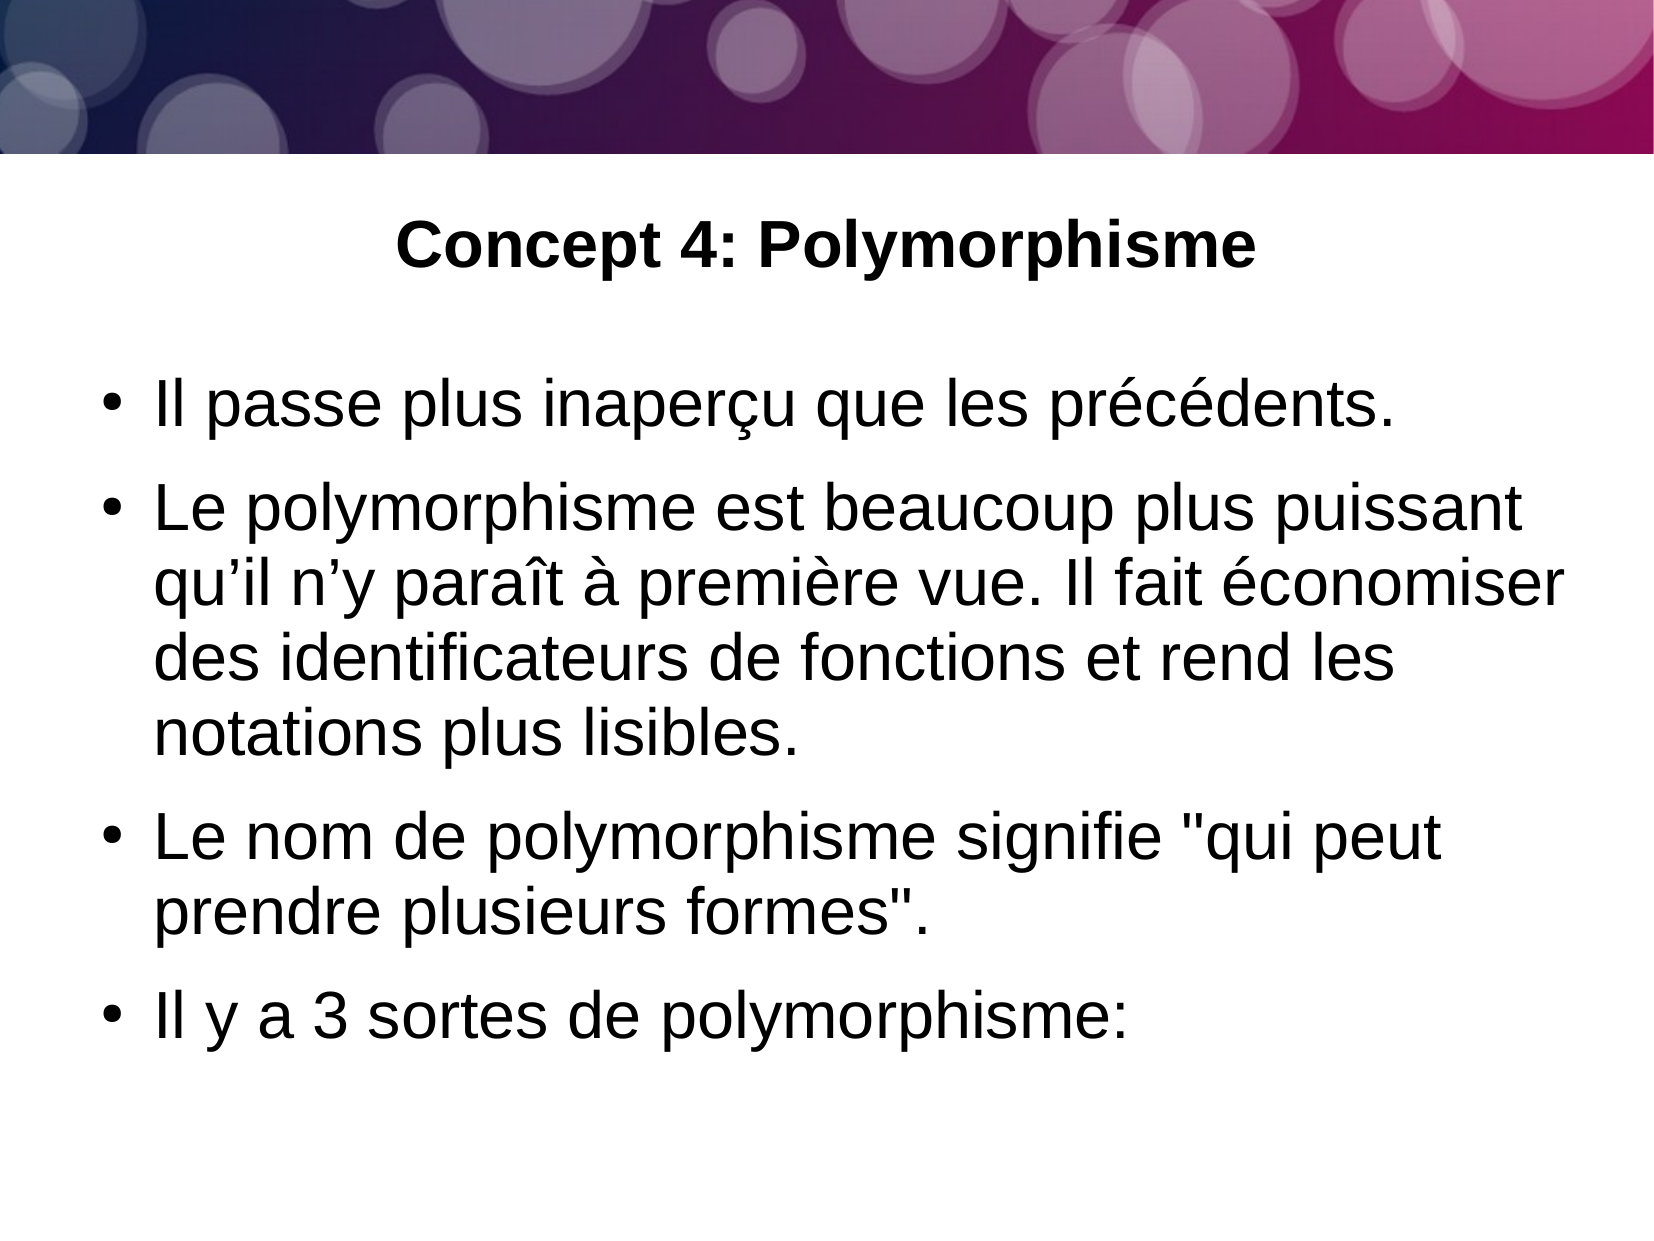

# Concept 4: Polymorphisme
Il passe plus inaperçu que les précédents.
Le polymorphisme est beaucoup plus puissant qu’il n’y paraît à première vue. Il fait économiser des identificateurs de fonctions et rend les notations plus lisibles.
Le nom de polymorphisme signifie "qui peut prendre plusieurs formes".
Il y a 3 sortes de polymorphisme: